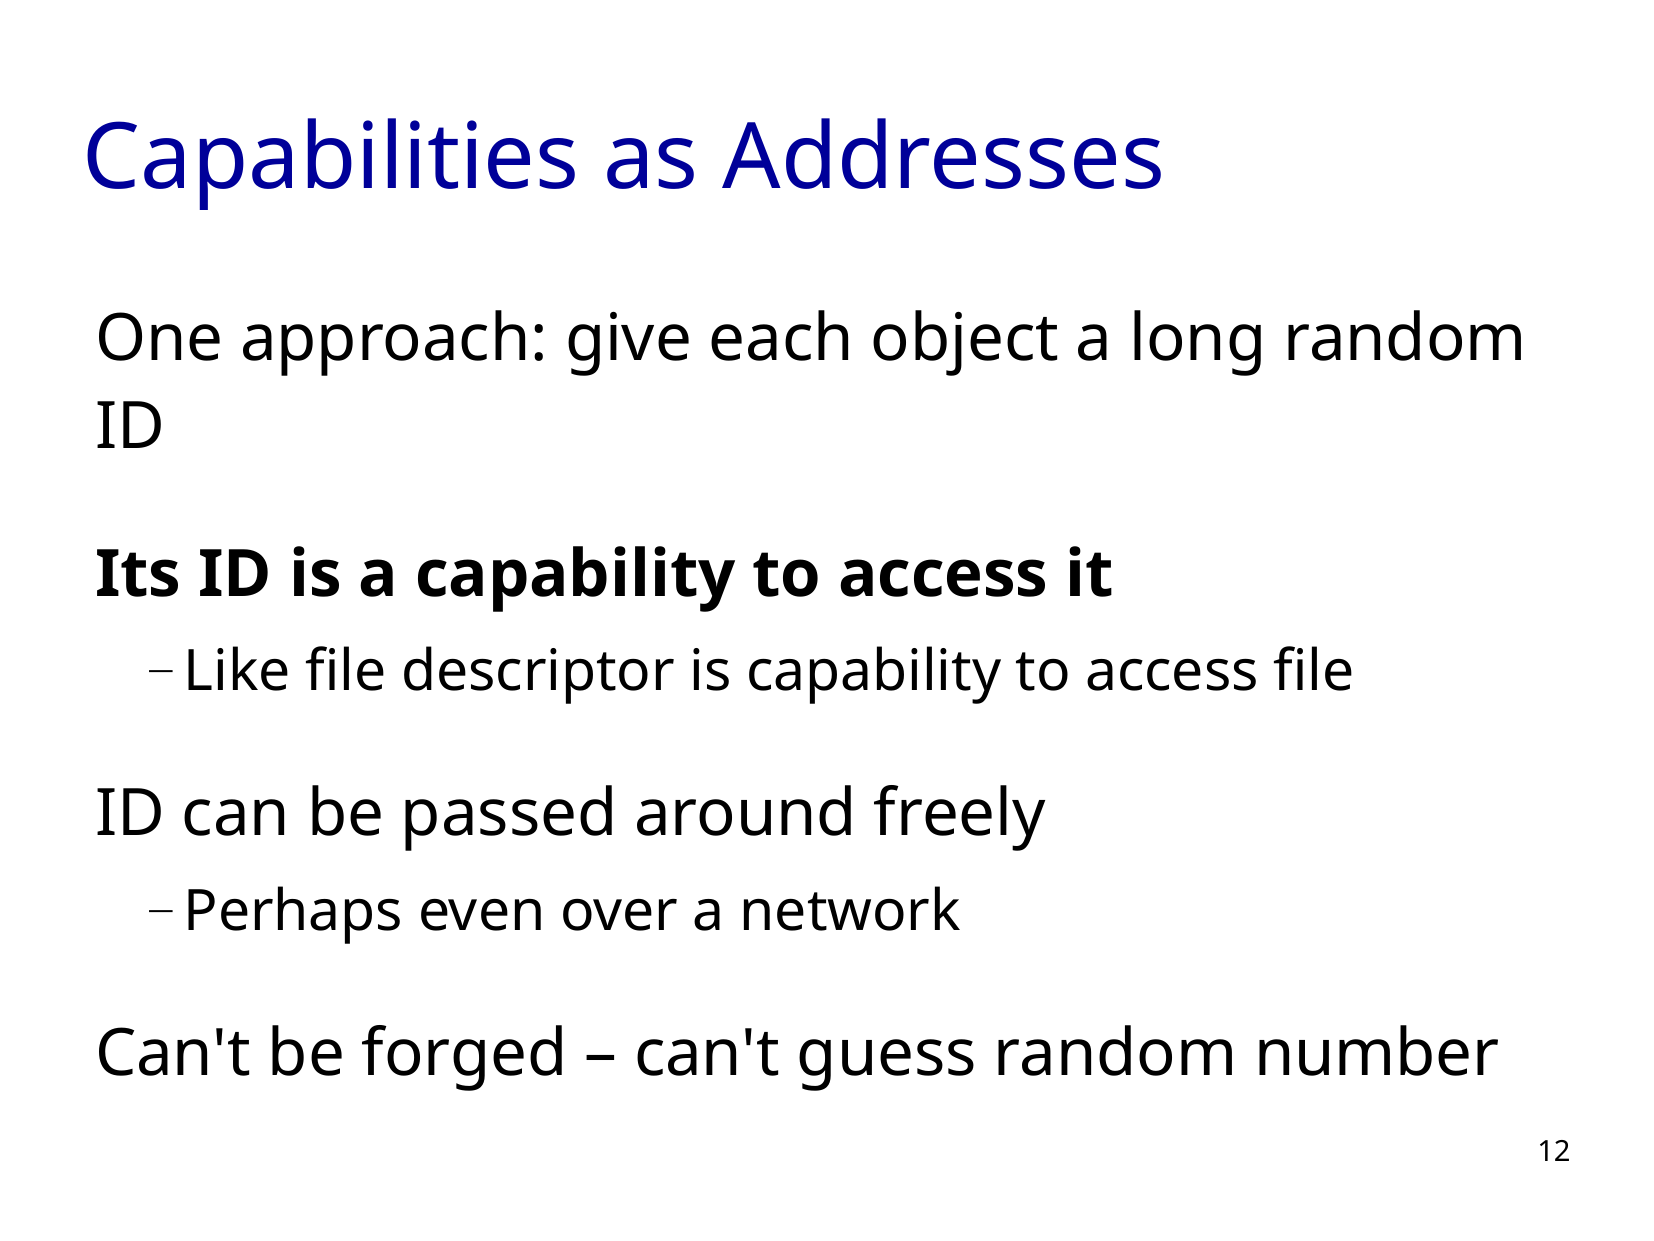

# Capabilities as Addresses
One approach: give each object a long random ID
Its ID is a capability to access it
Like file descriptor is capability to access file
ID can be passed around freely
Perhaps even over a network
Can't be forged – can't guess random number
12